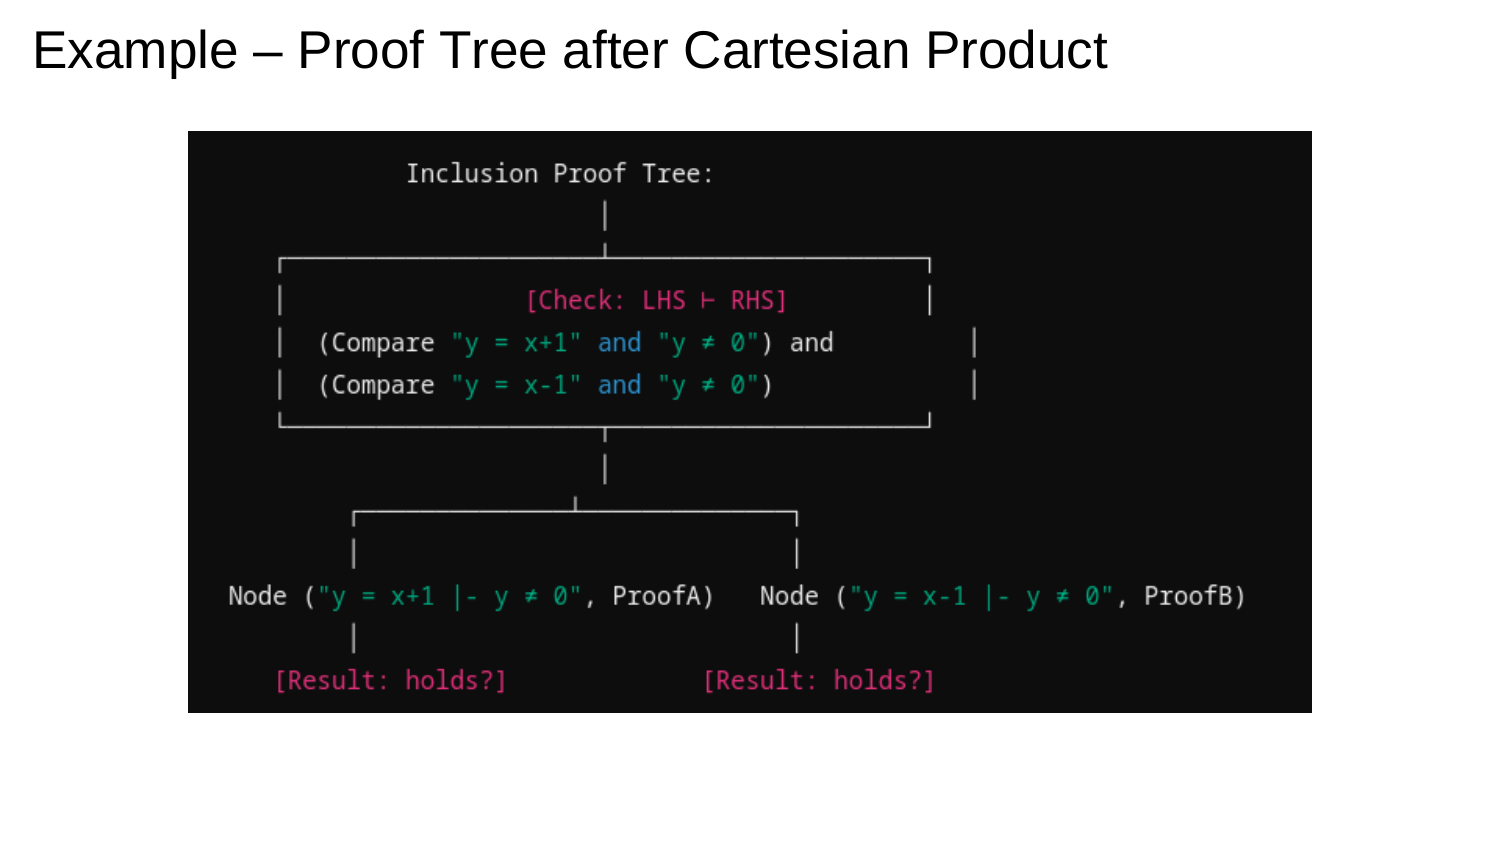

# Example – Proof Tree after Cartesian Product